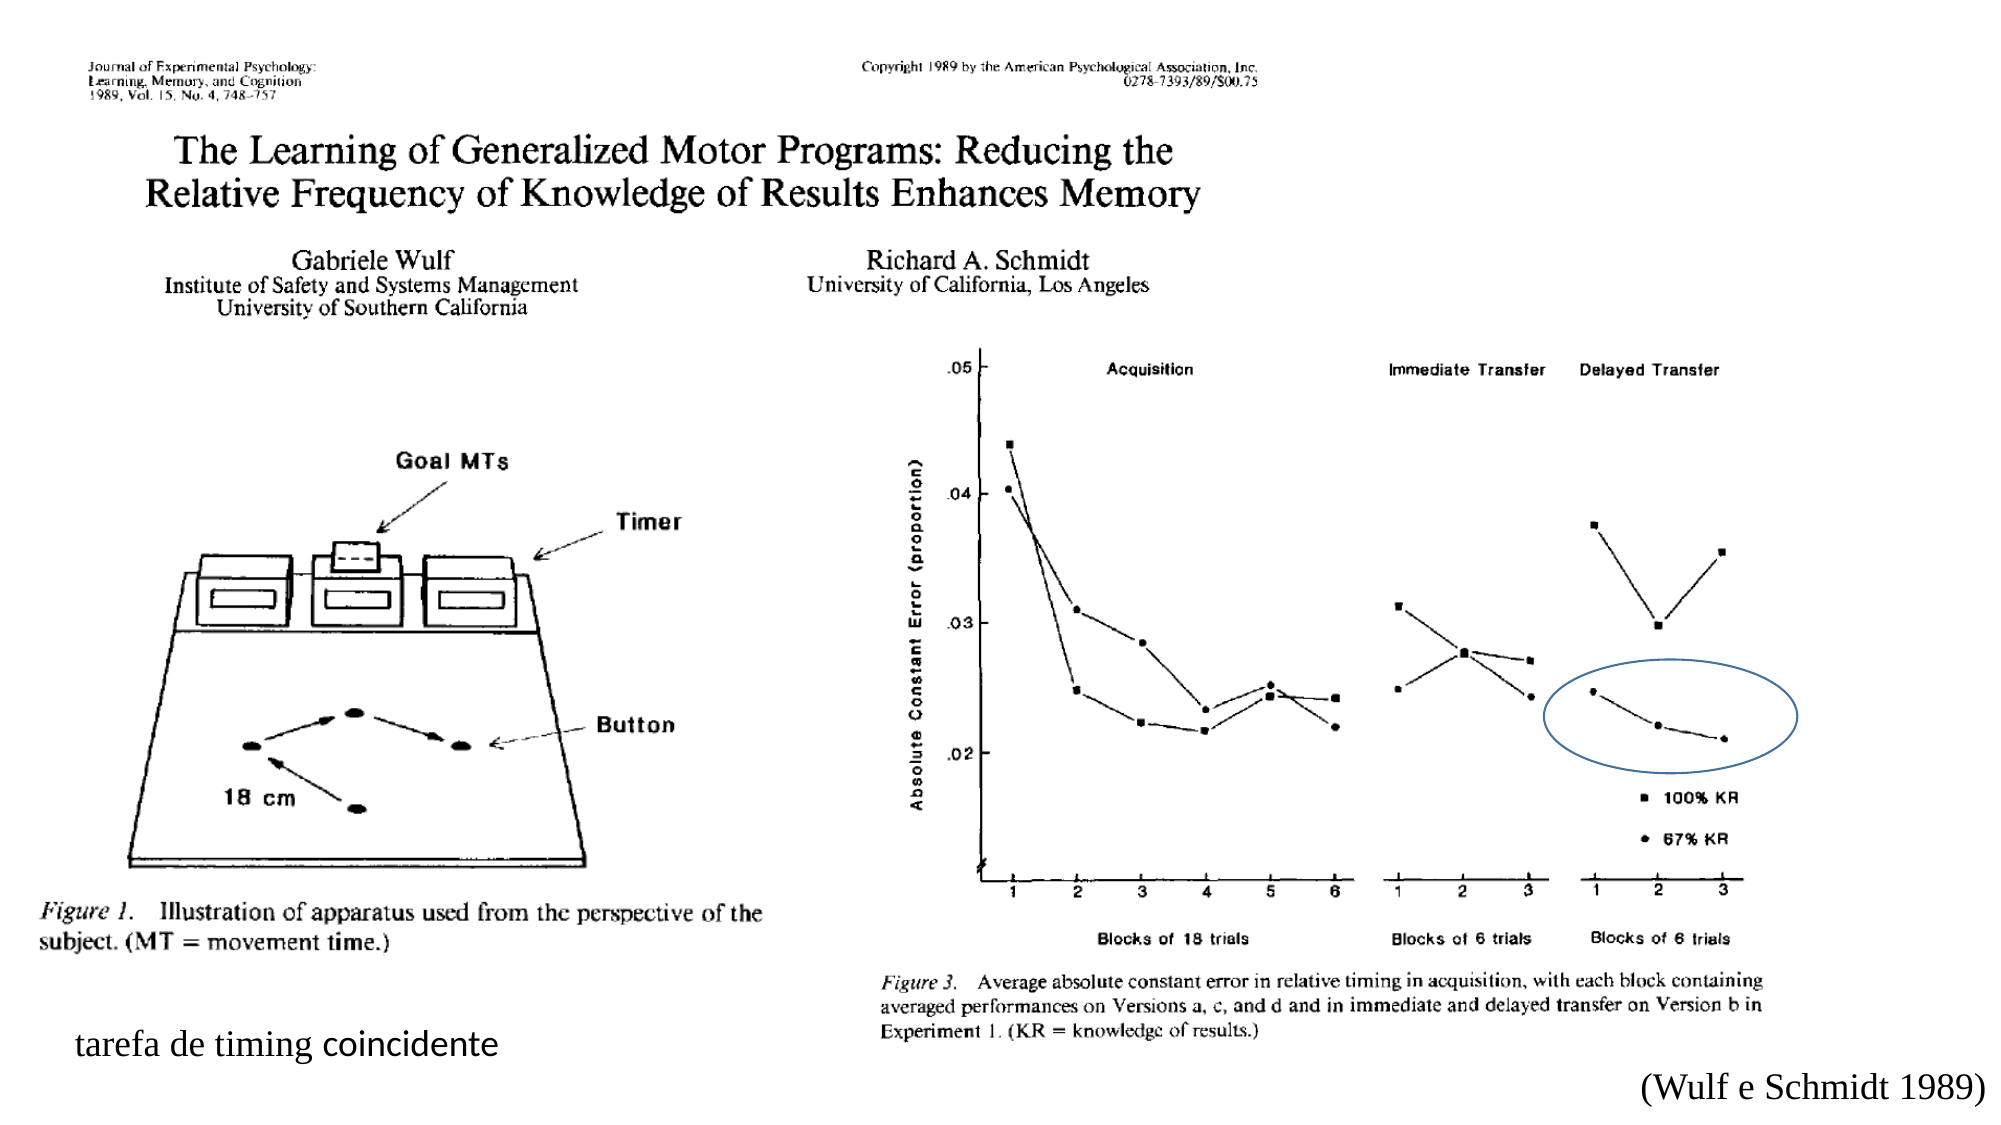

tarefa de timing coincidente
(Wulf e Schmidt 1989)